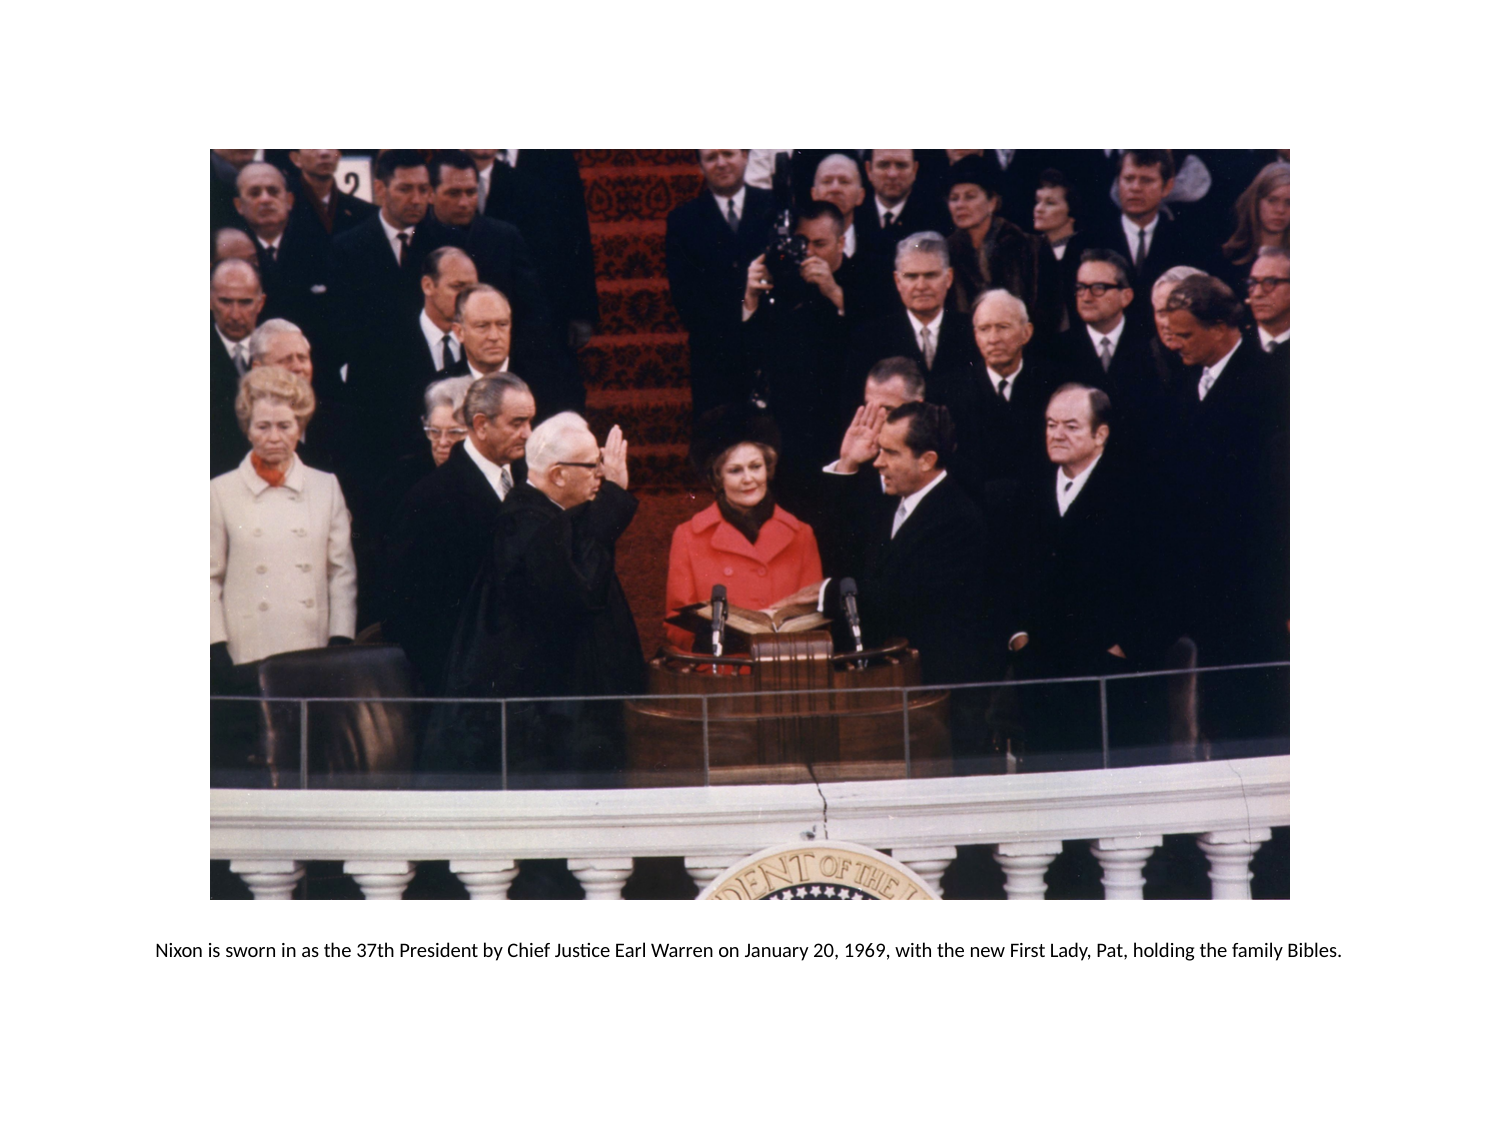

Nixon is sworn in as the 37th President by Chief Justice Earl Warren on January 20, 1969, with the new First Lady, Pat, holding the family Bibles.